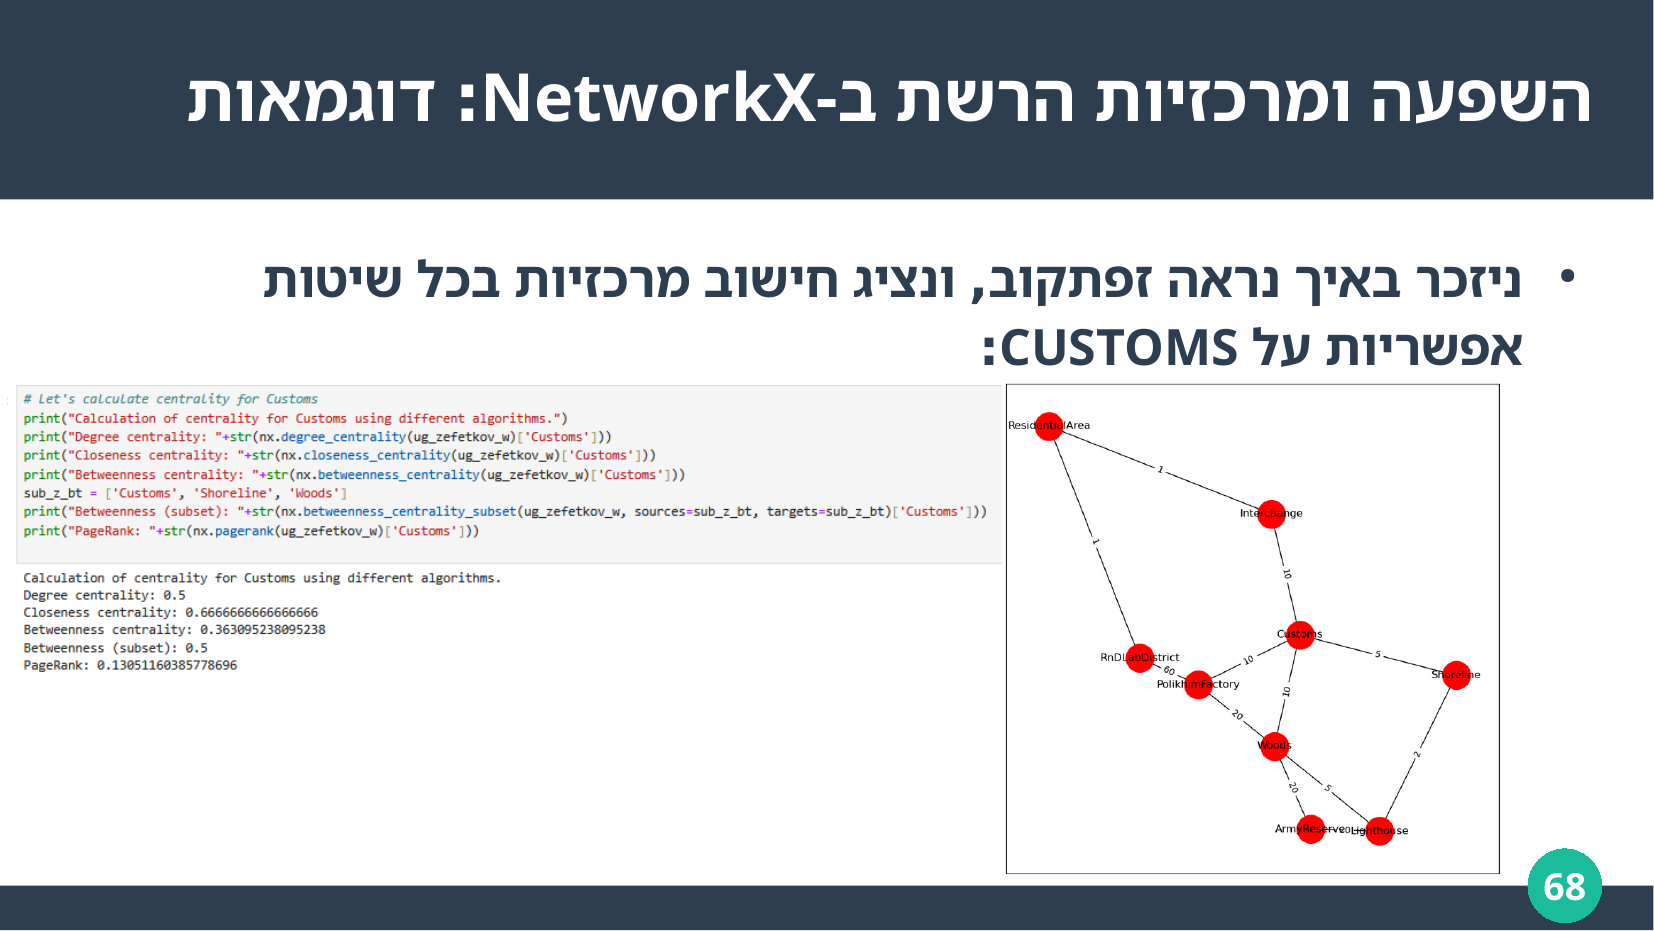

# השפעה ומרכזיות הרשת ב-NetworkX: דוגמאות
ניזכר באיך נראה זפתקוב, ונציג חישוב מרכזיות בכל שיטות אפשריות על CUSTOMS:
68